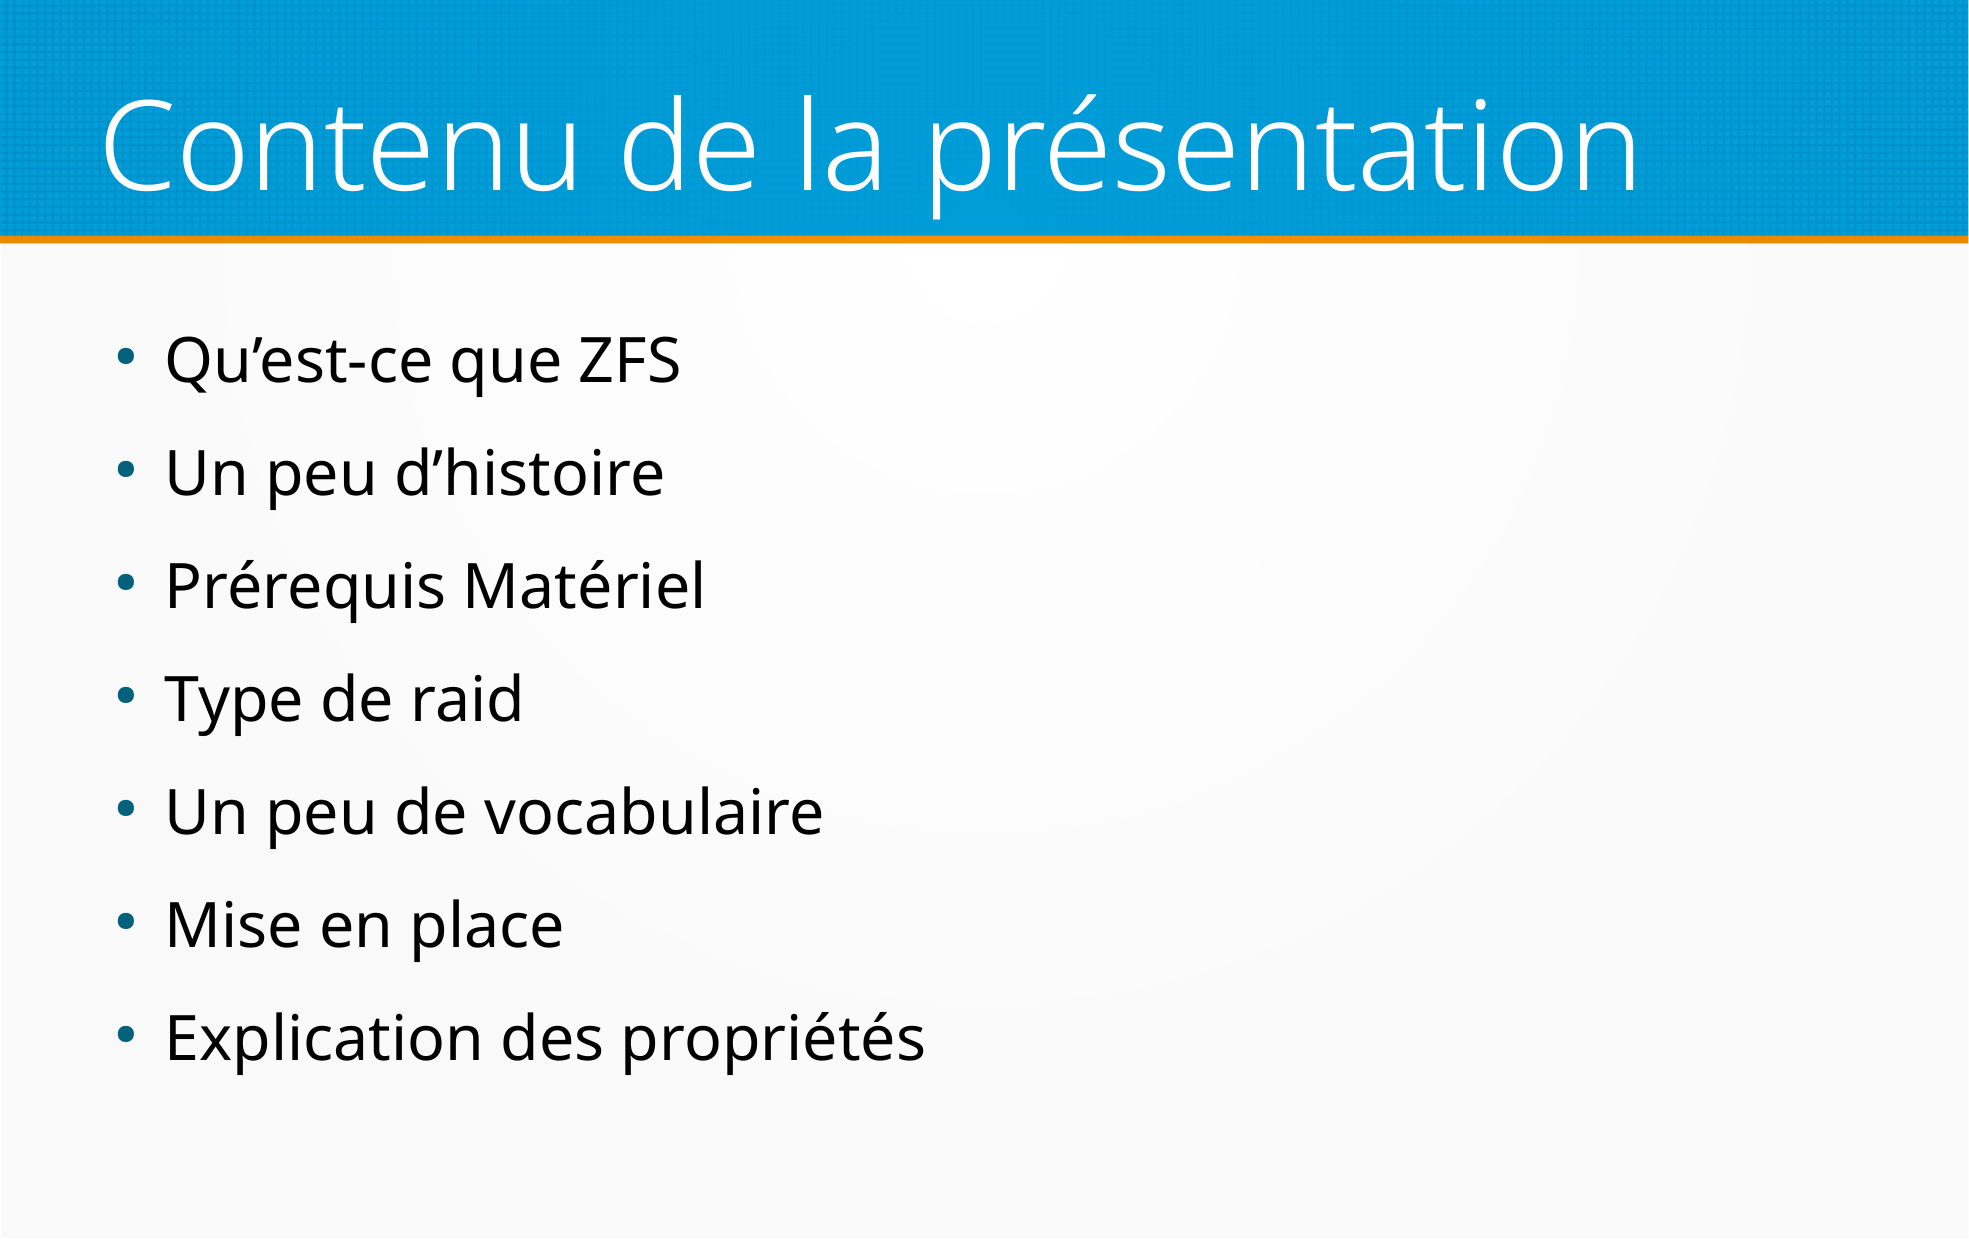

# Contenu de la présentation
Qu’est-ce que ZFS
Un peu d’histoire
Prérequis Matériel
Type de raid
Un peu de vocabulaire
Mise en place
Explication des propriétés